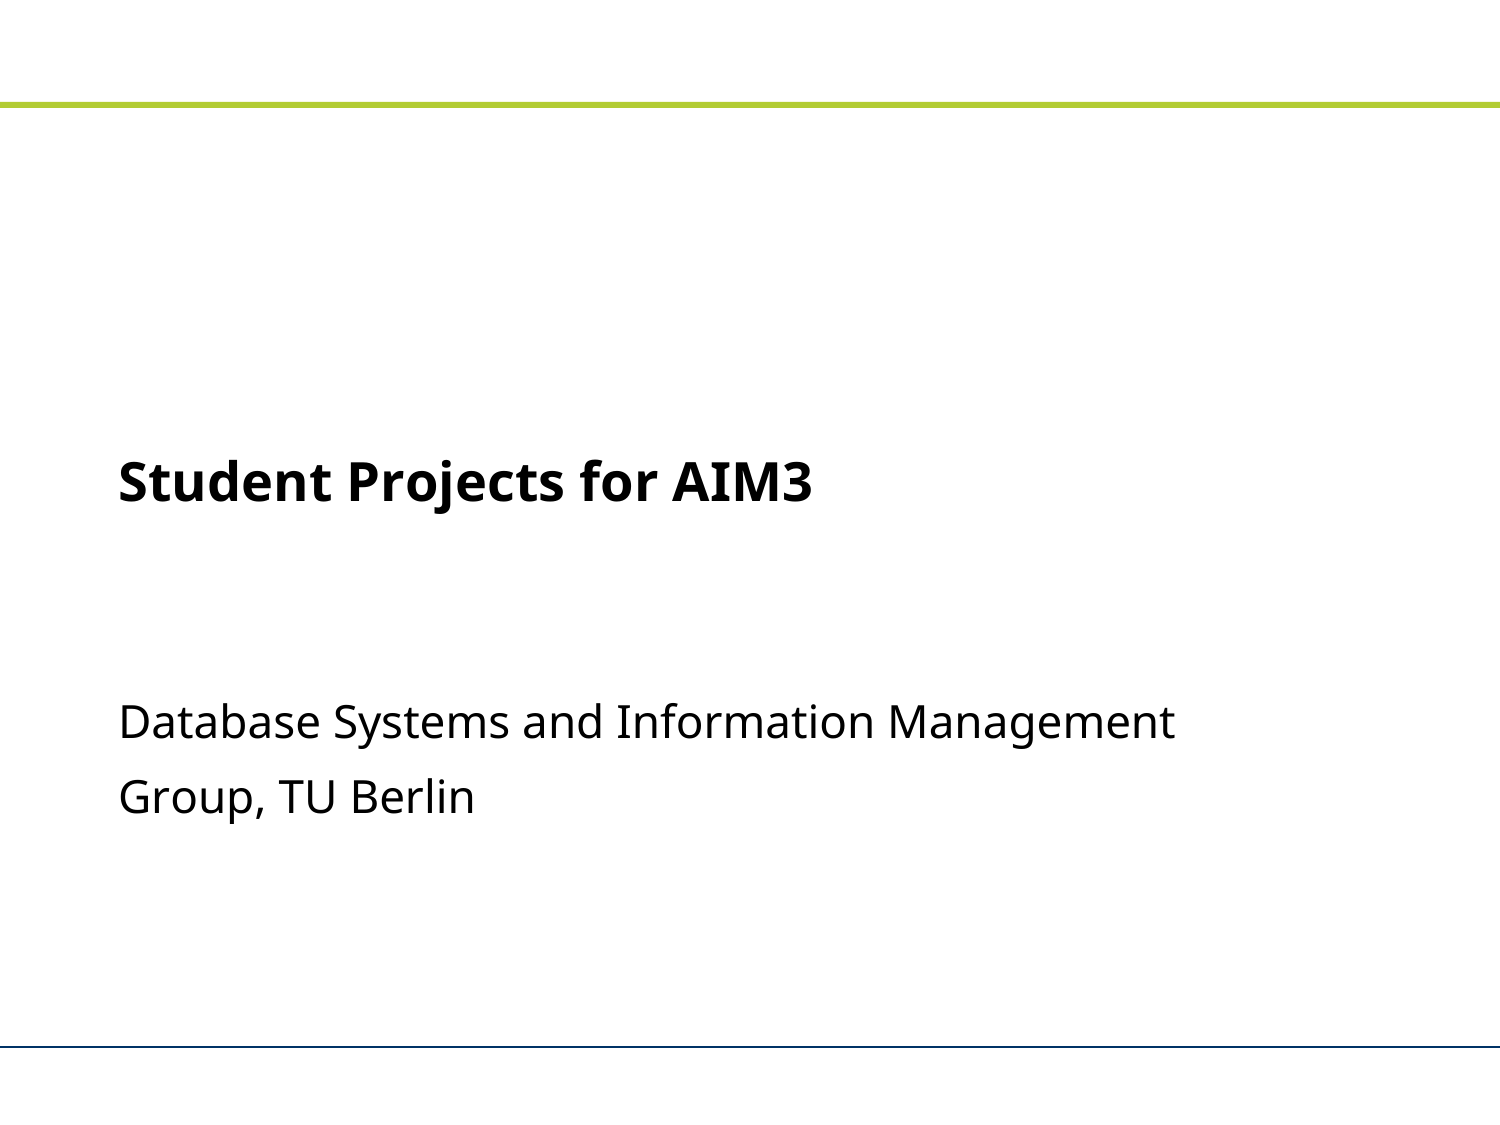

# Student Projects for AIM3
Database Systems and Information Management Group, TU Berlin